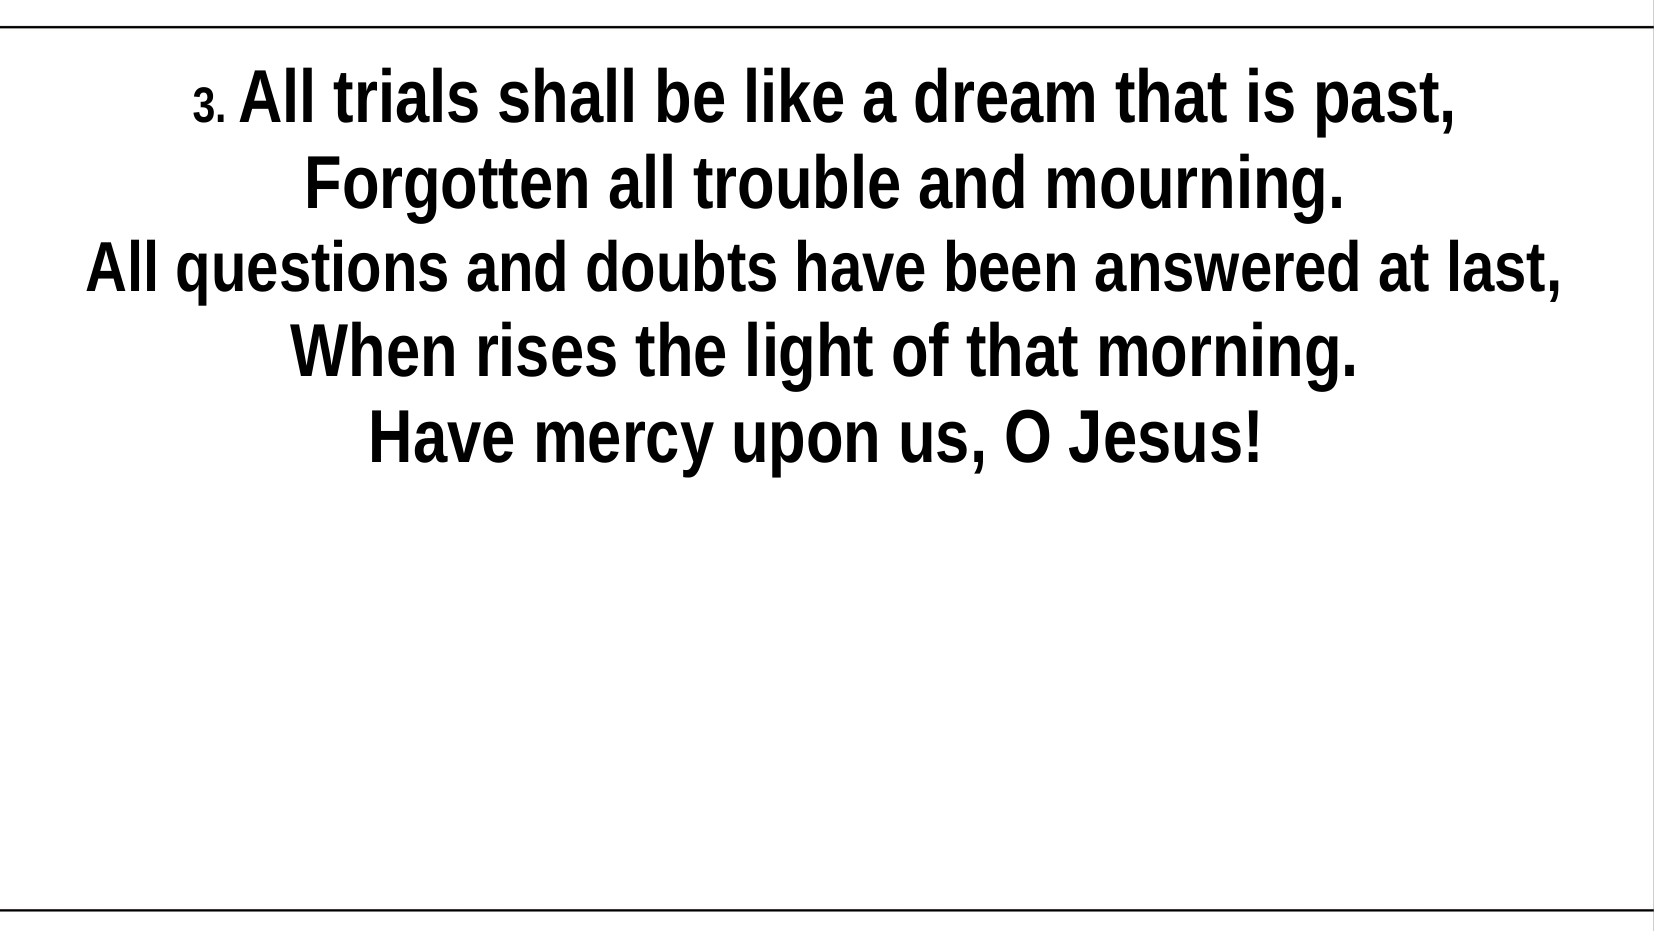

3. All trials shall be like a dream that is past,
Forgotten all trouble and mourning.
All questions and doubts have been answered at last,
When rises the light of that morning.
Have mercy upon us, O Jesus!